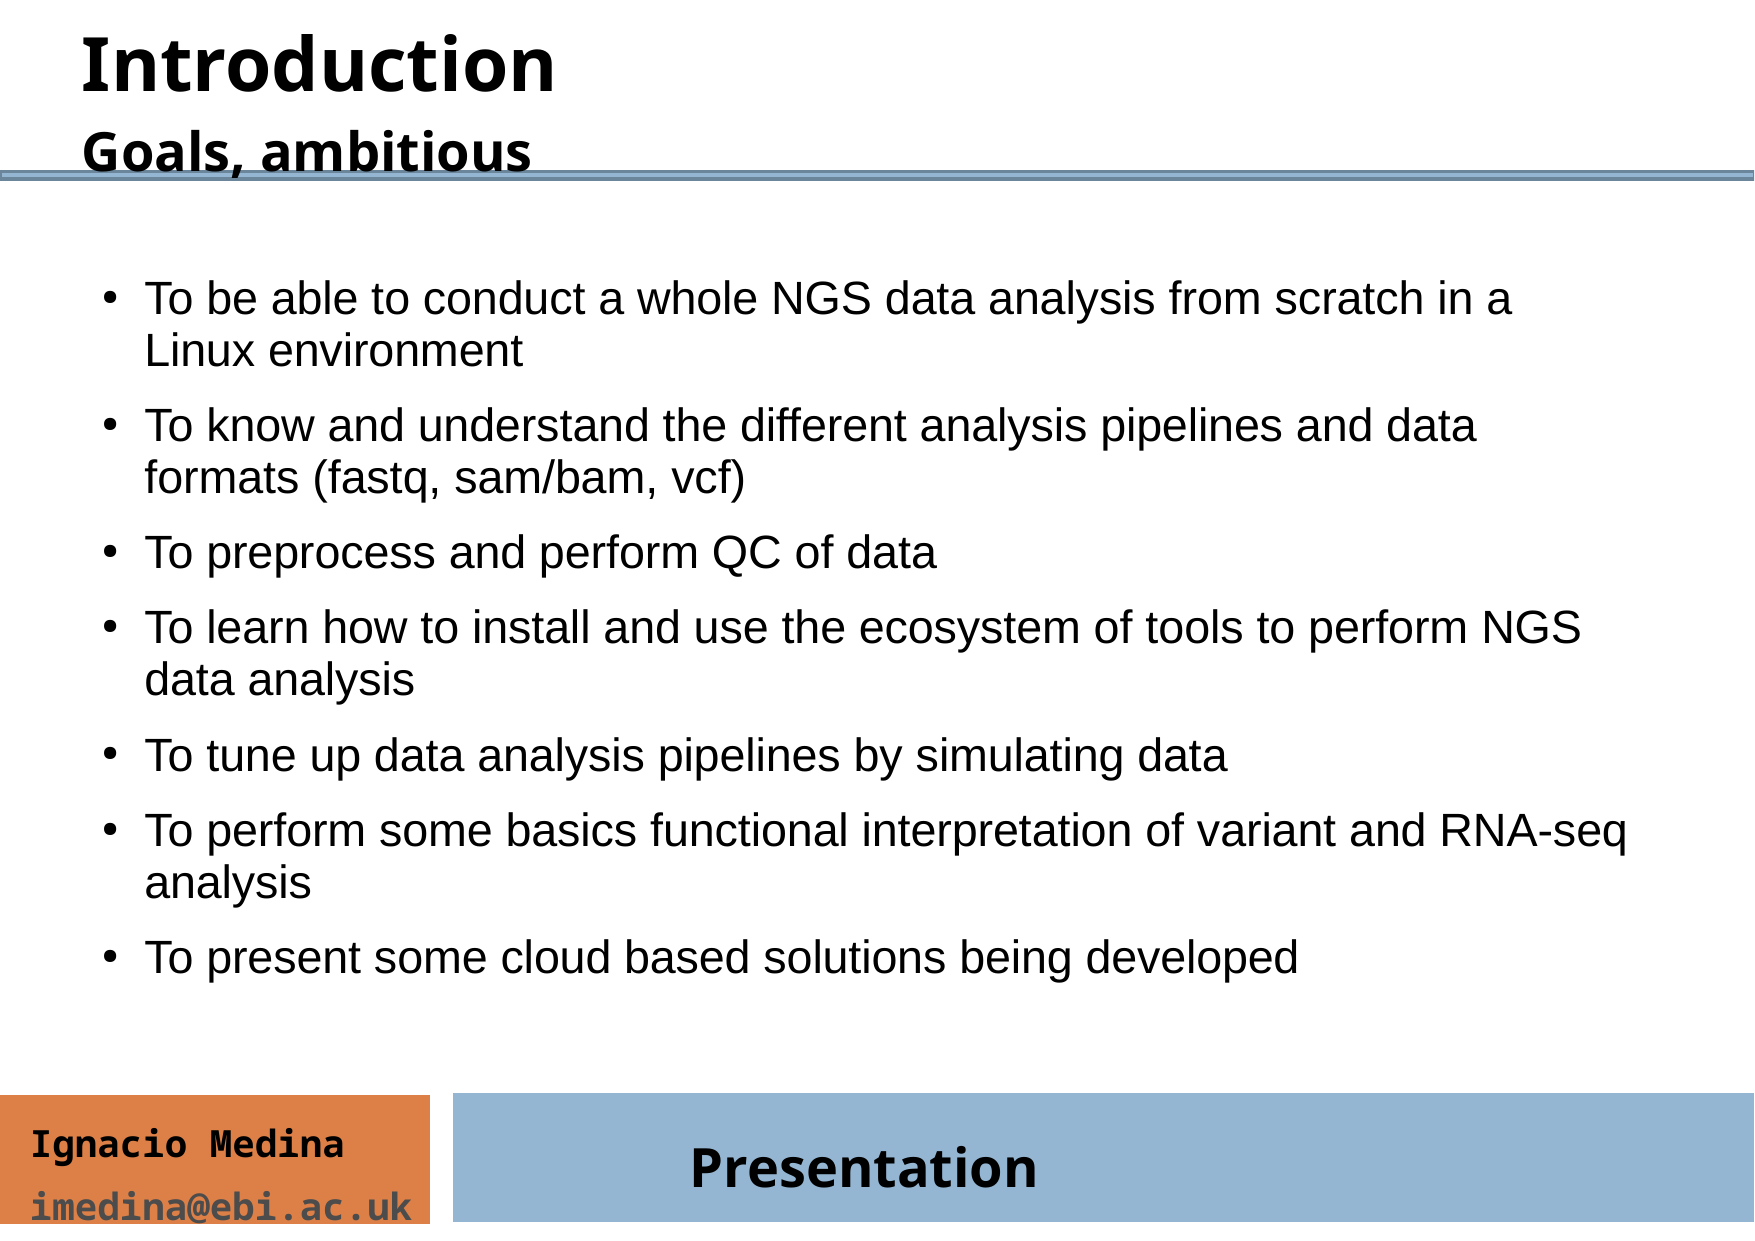

Introduction
Goals, ambitious
# To be able to conduct a whole NGS data analysis from scratch in a Linux environment
To know and understand the different analysis pipelines and data formats (fastq, sam/bam, vcf)
To preprocess and perform QC of data
To learn how to install and use the ecosystem of tools to perform NGS data analysis
To tune up data analysis pipelines by simulating data
To perform some basics functional interpretation of variant and RNA-seq analysis
To present some cloud based solutions being developed
Ignacio Medina
imedina@ebi.ac.uk
Presentation